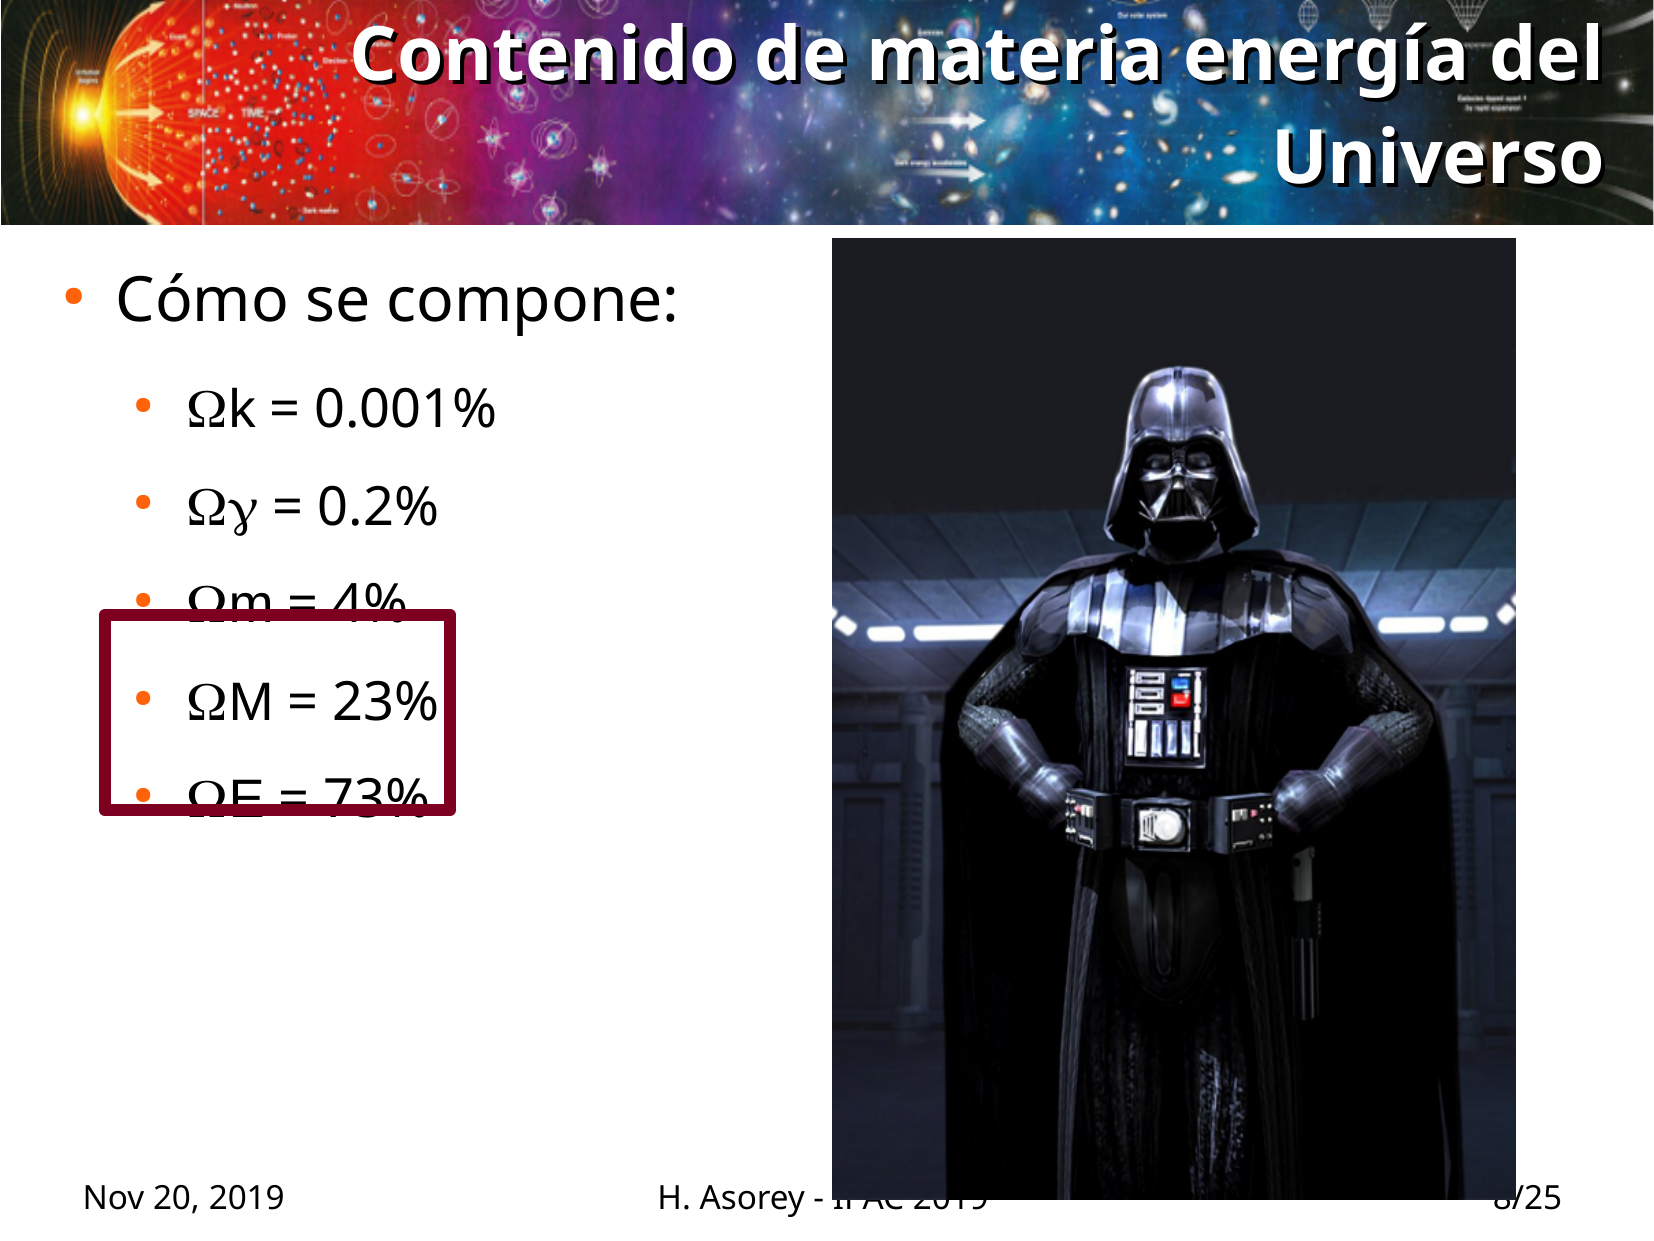

# Contenido de materia energía del Universo
Cómo se compone:
Wk = 0.001%
Wg = 0.2%
Wm = 4%
WM = 23%
WE = 73%
Nov 20, 2019
H. Asorey - IPAC 2019
8